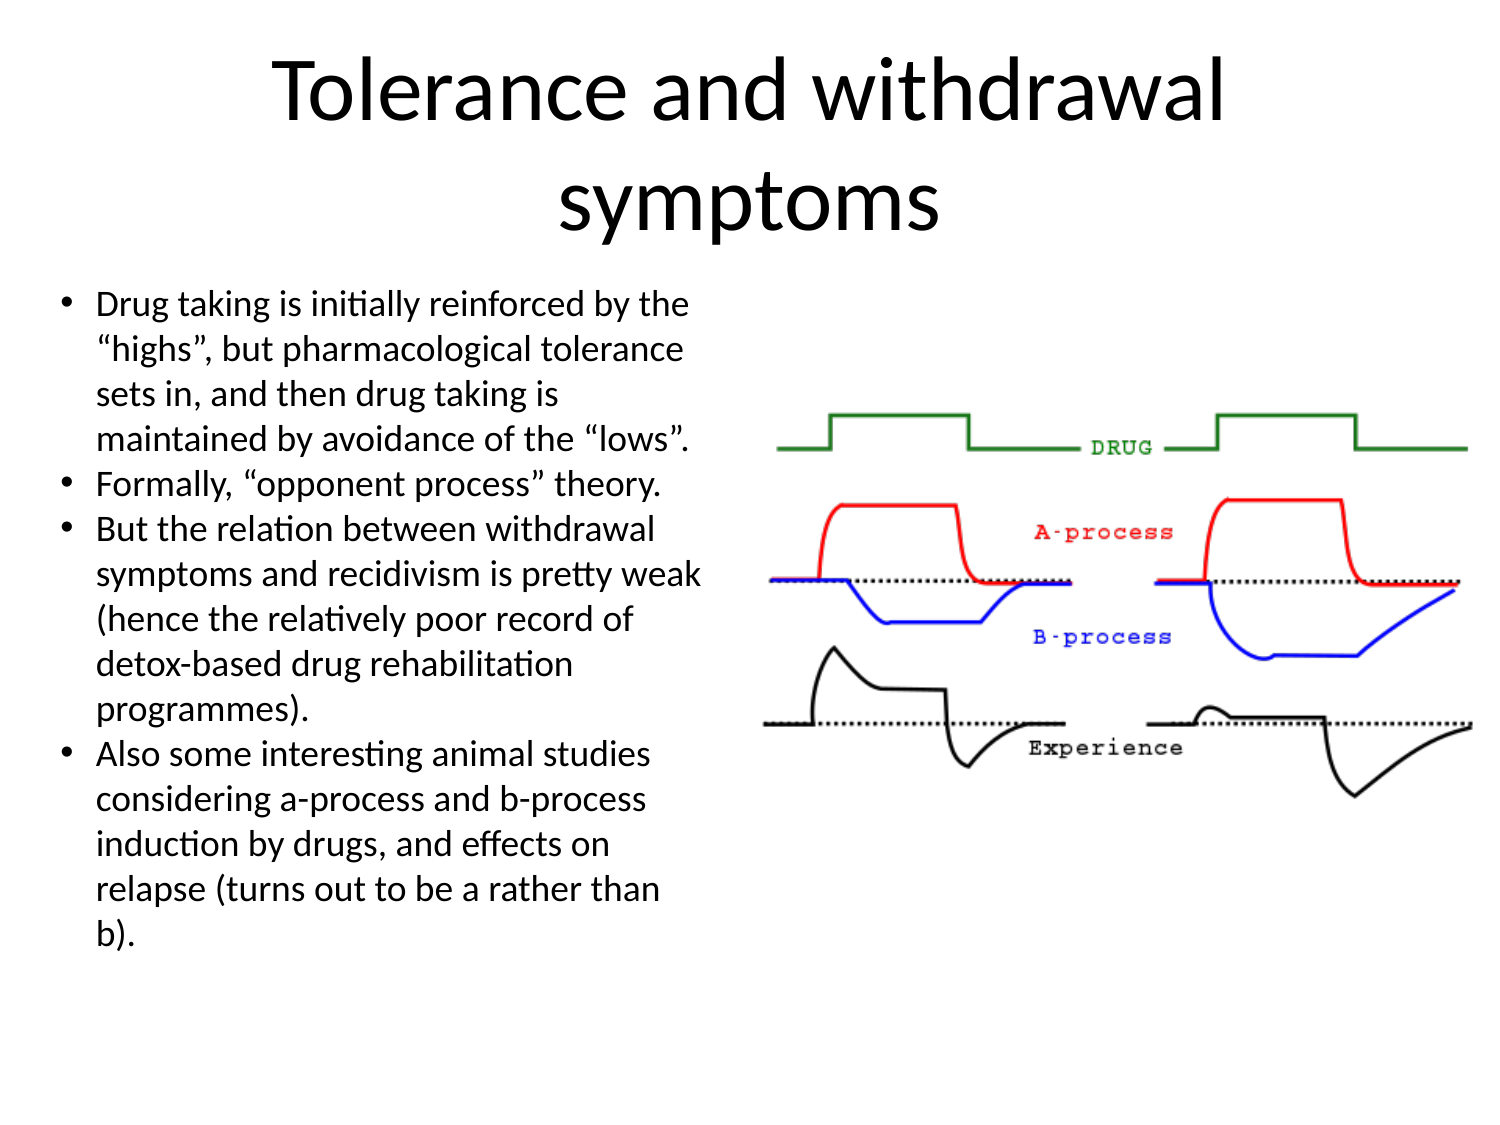

Tolerance and withdrawal symptoms
Drug taking is initially reinforced by the “highs”, but pharmacological tolerance sets in, and then drug taking is maintained by avoidance of the “lows”.
Formally, “opponent process” theory.
But the relation between withdrawal symptoms and recidivism is pretty weak (hence the relatively poor record of detox-based drug rehabilitation programmes).
Also some interesting animal studies considering a-process and b-process induction by drugs, and effects on relapse (turns out to be a rather than b).